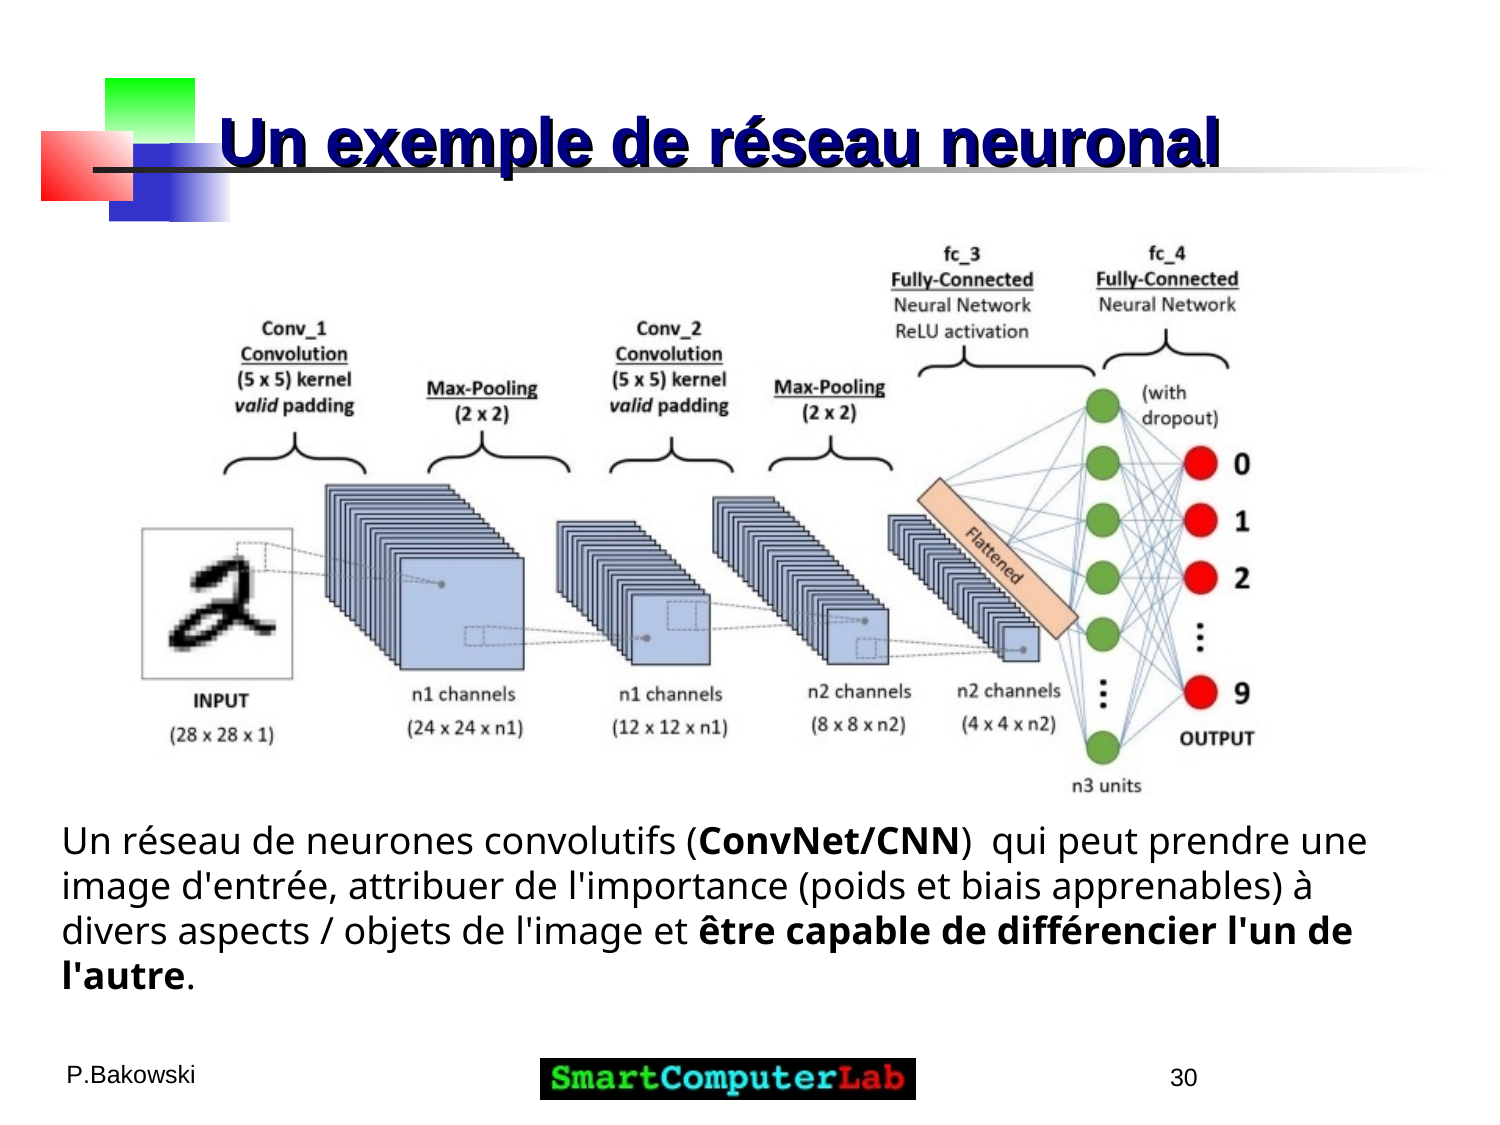

# Un exemple de réseau neuronal
Un réseau de neurones convolutifs (ConvNet/CNN) qui peut prendre une image d'entrée, attribuer de l'importance (poids et biais apprenables) à divers aspects / objets de l'image et être capable de différencier l'un de l'autre.
30